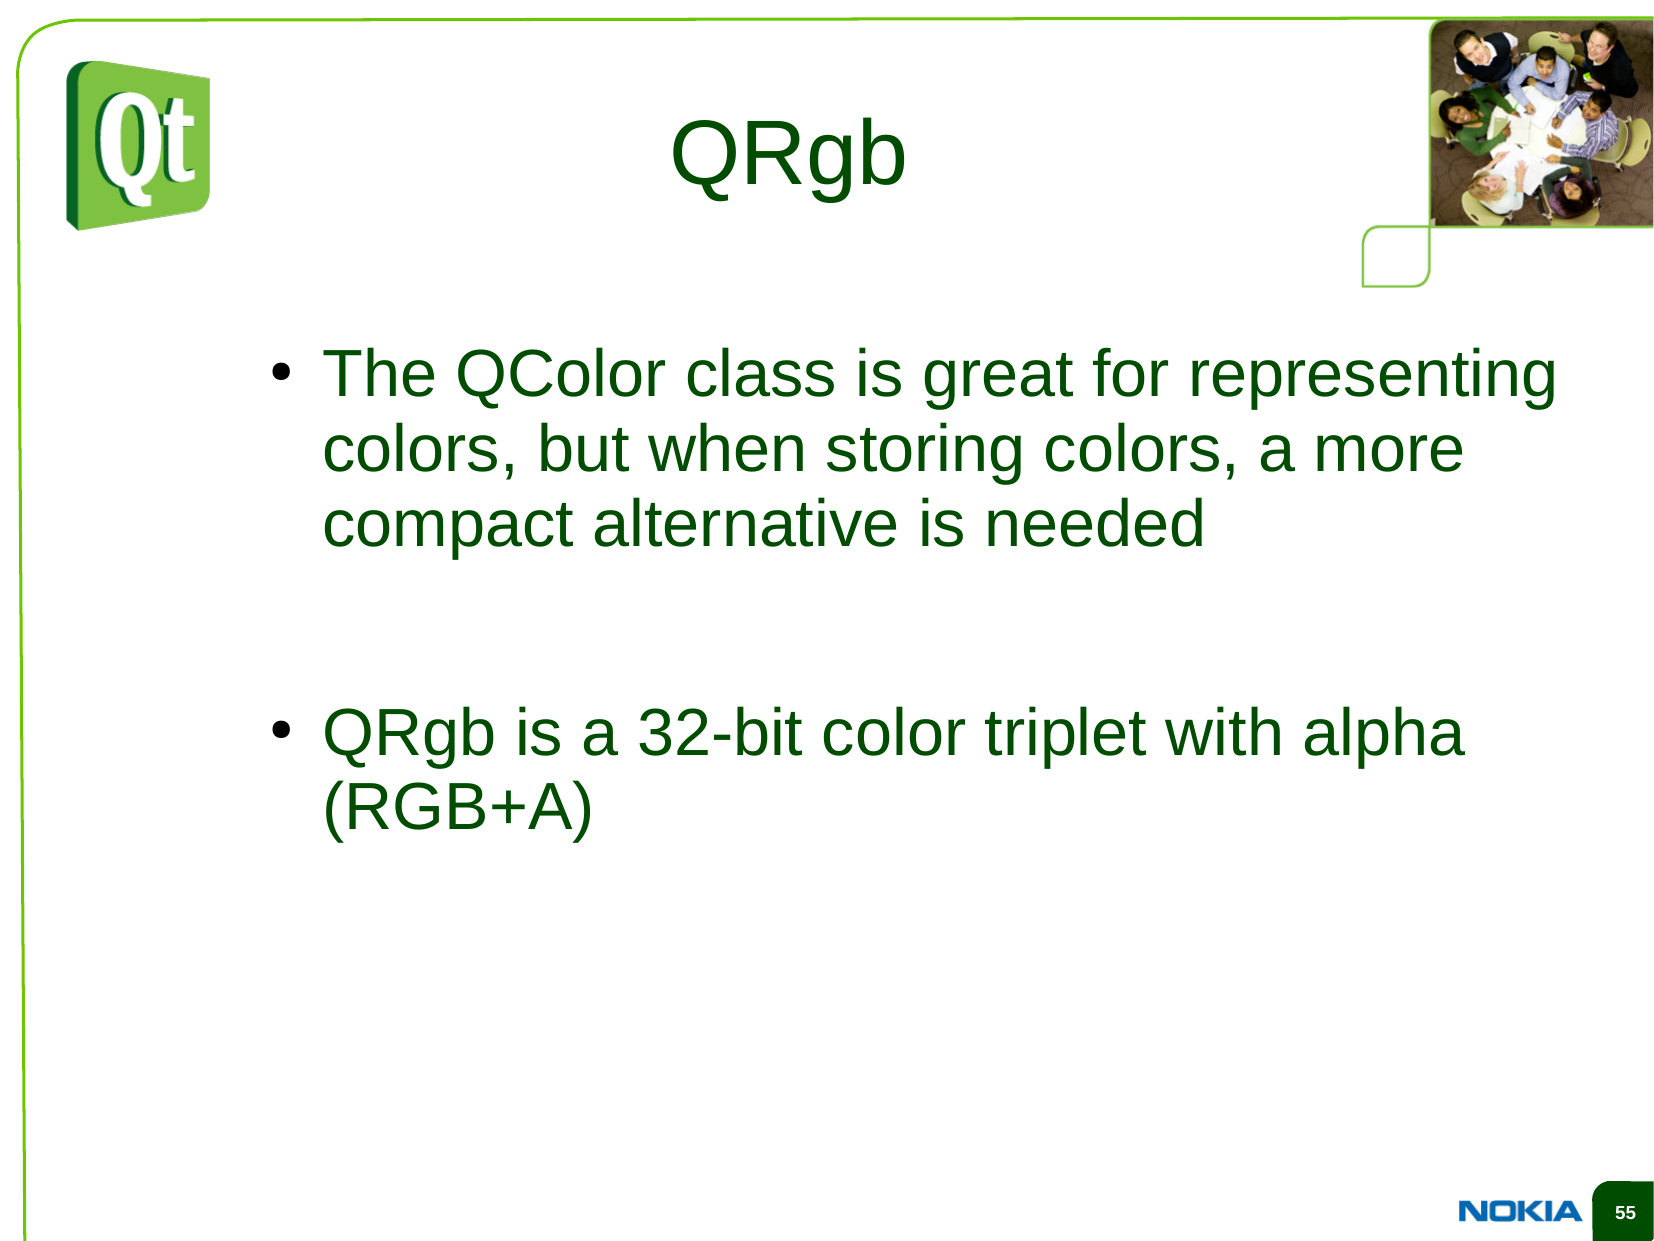

# QRgb
The QColor class is great for representing colors, but when storing colors, a more compact alternative is needed
QRgb is a 32-bit color triplet with alpha (RGB+A)